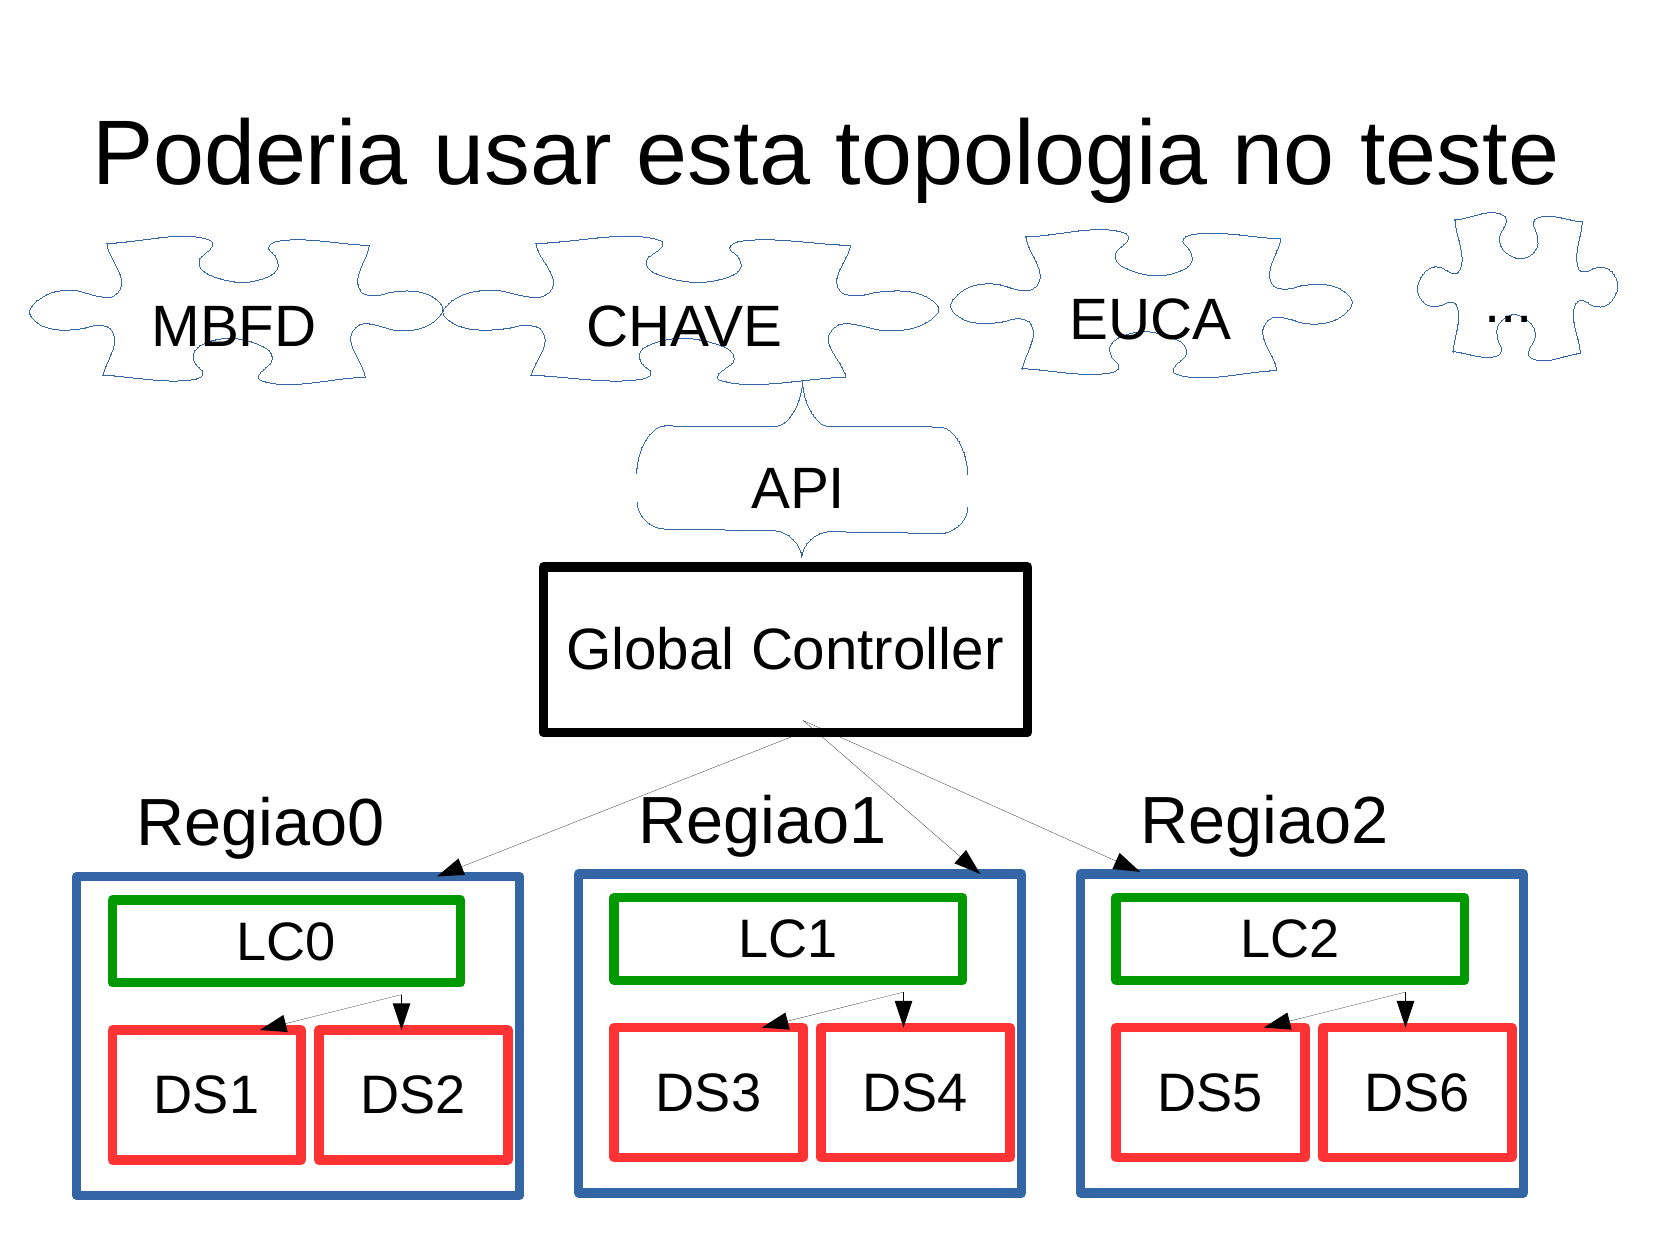

# Poderia usar esta topologia no teste
...
EUCA
MBFD
CHAVE
API
Global Controller
Regiao1
Regiao2
Regiao0
LC1
LC2
LC0
DS3
DS4
DS5
DS6
DS1
DS2